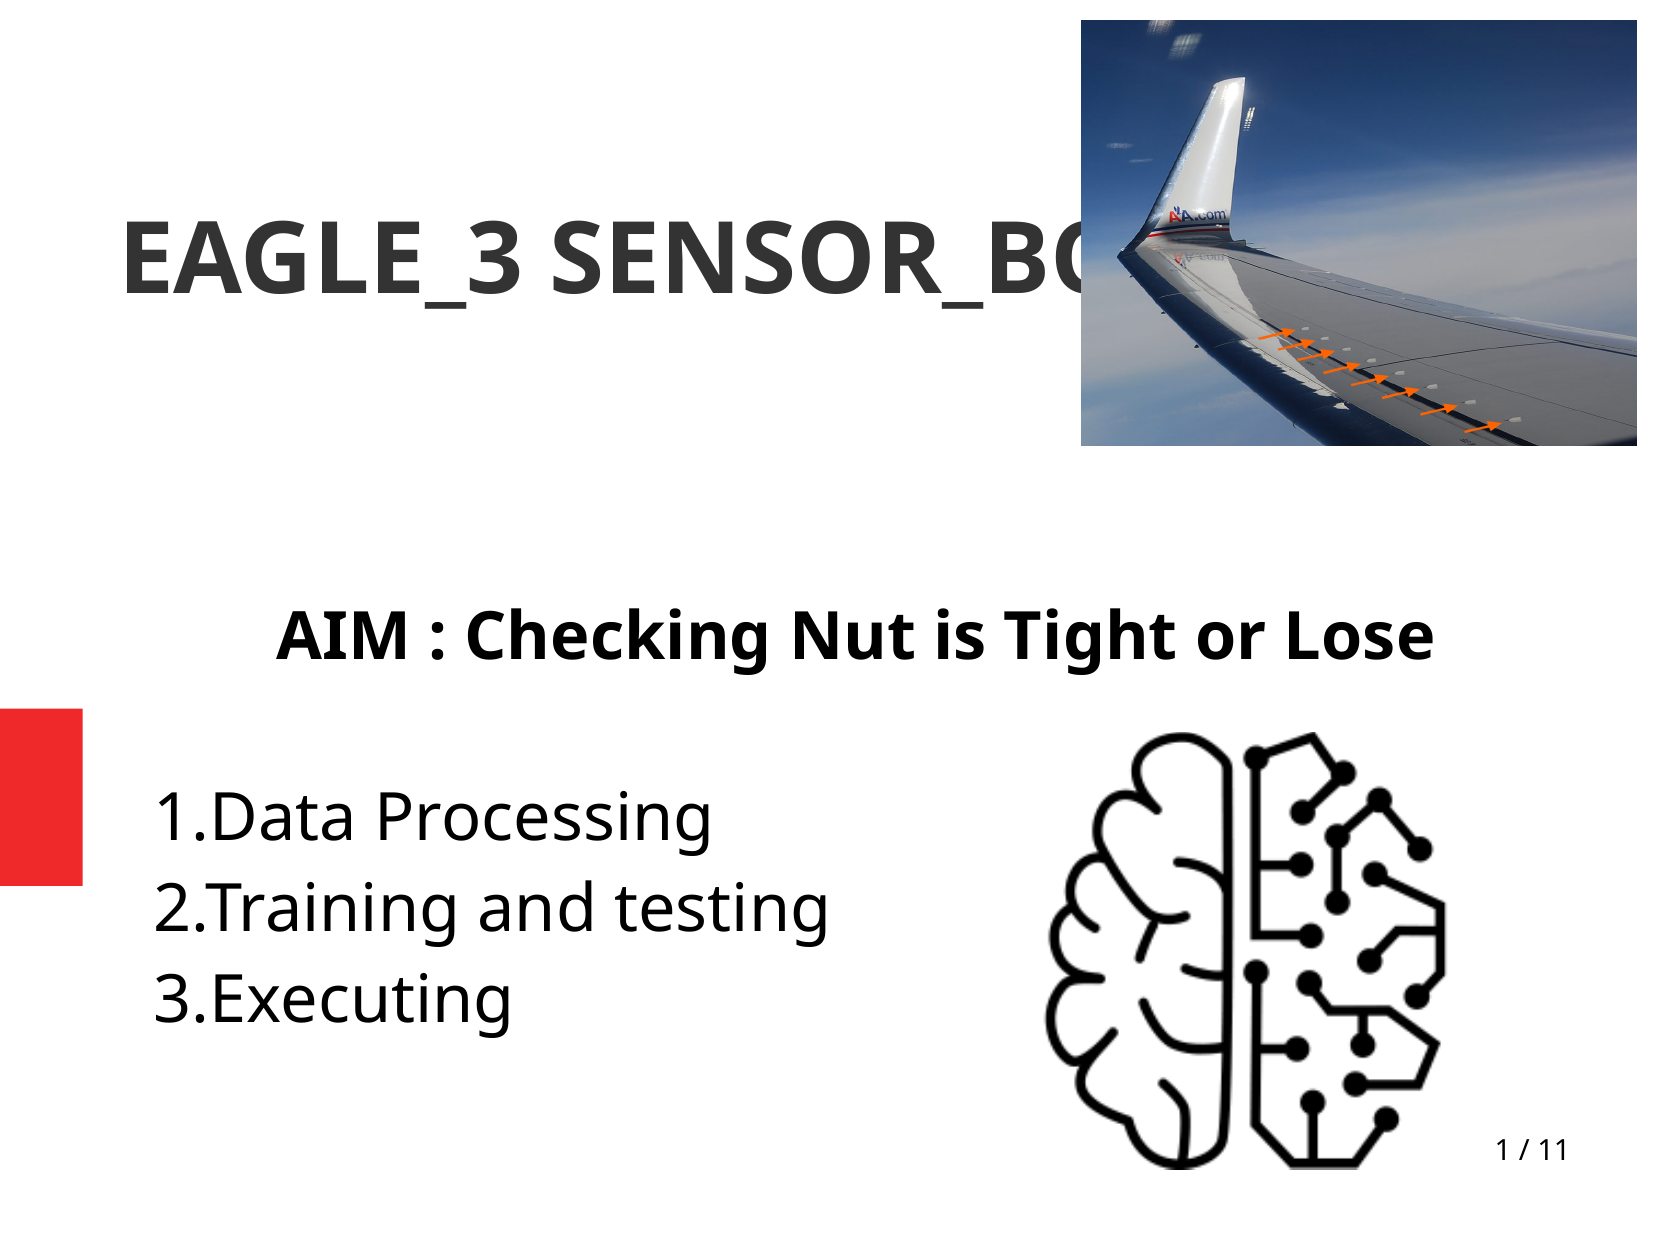

# EAGLE_3 SENSOR_BOARD
AIM : Checking Nut is Tight or Lose
1.Data Processing
2.Training and testing
3.Executing
1